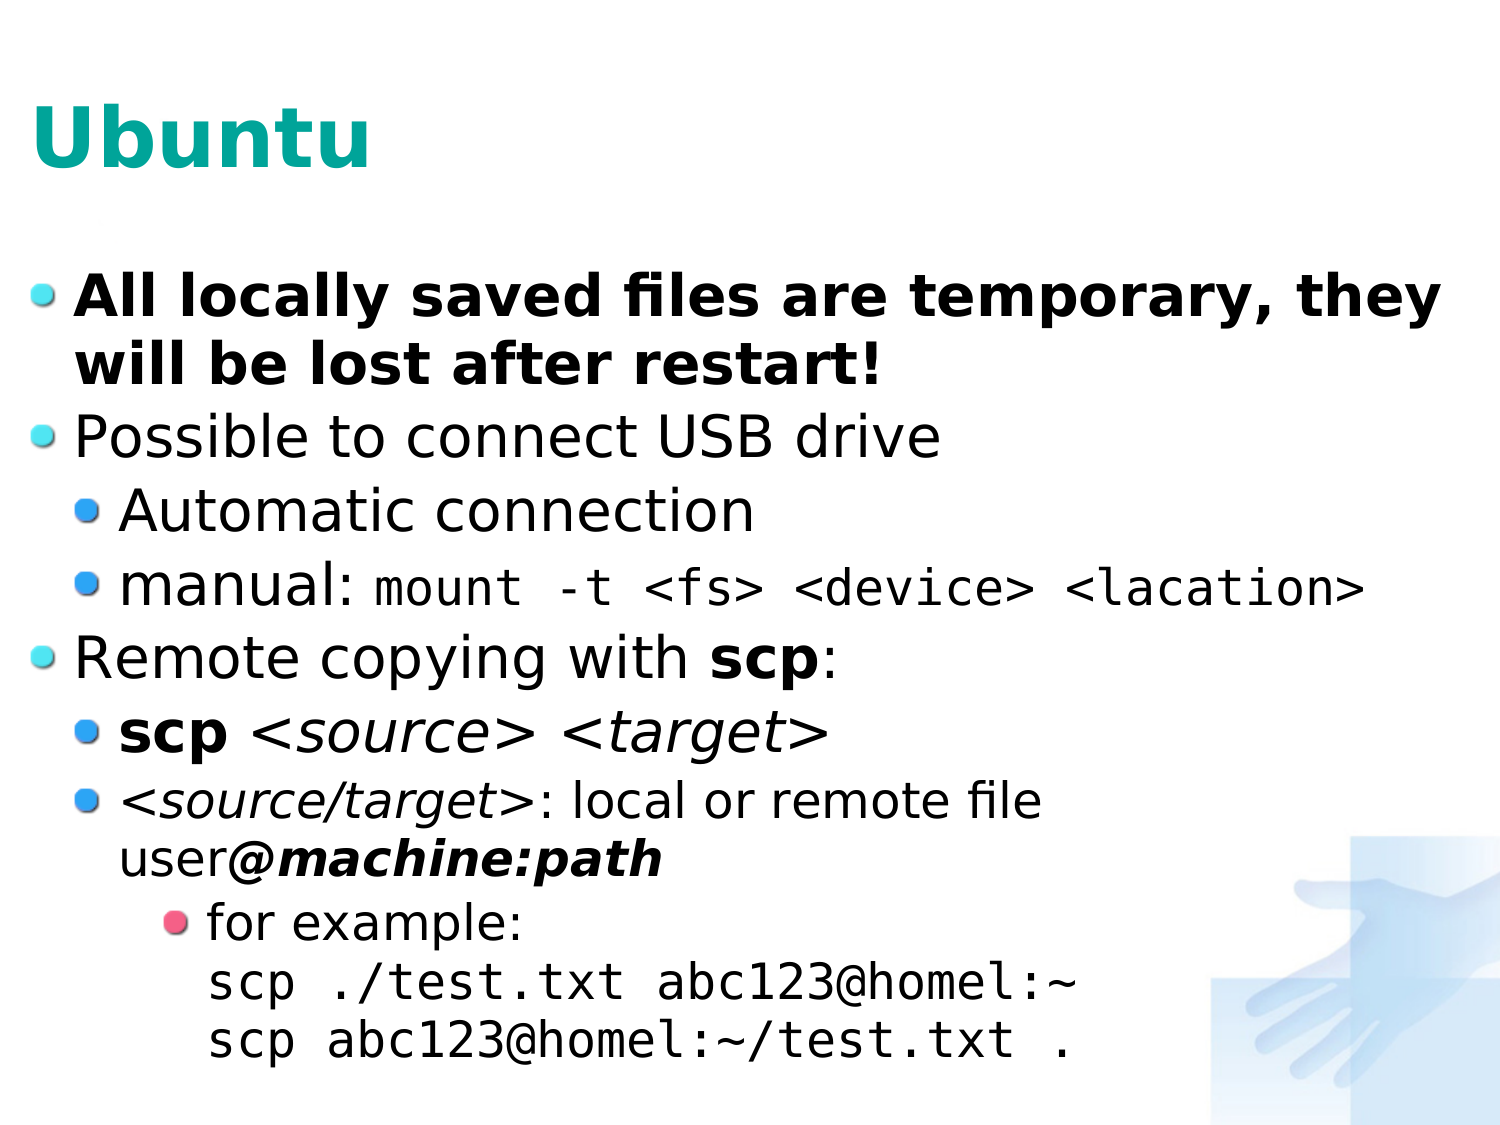

# Ubuntu
All locally saved files are temporary, they will be lost after restart!
Possible to connect USB drive
Automatic connection
manual: mount -t <fs> <device> <lacation>
Remote copying with scp:
scp <source> <target>
<source/target>: local or remote file user@machine:path
for example:
scp ./test.txt abc123@homel:~
scp abc123@homel:~/test.txt .